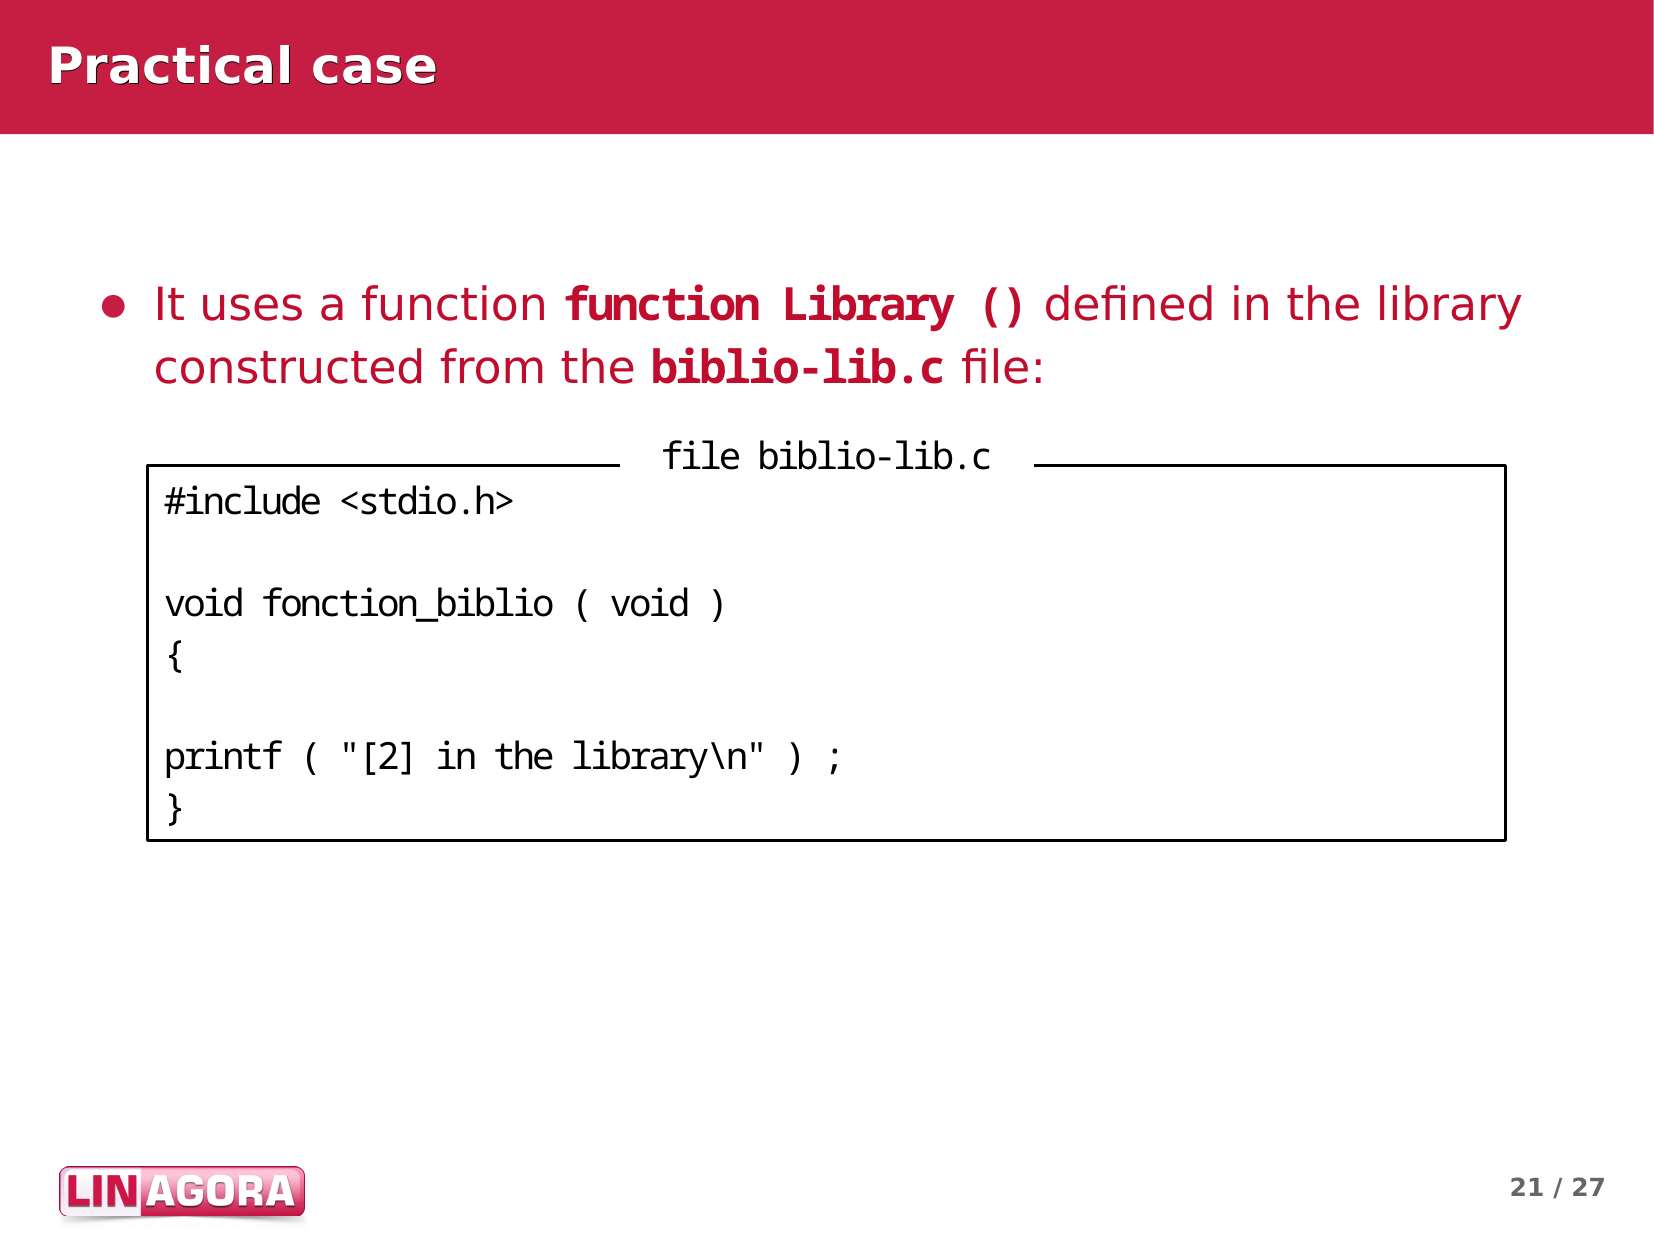

# Practical case
It uses a function function Library () defined in the library constructed from the biblio-lib.c file:
file biblio-lib.c
#include <stdio.h>
void fonction_biblio ( void )
{
printf ( "[2] in the library\n" ) ;
}